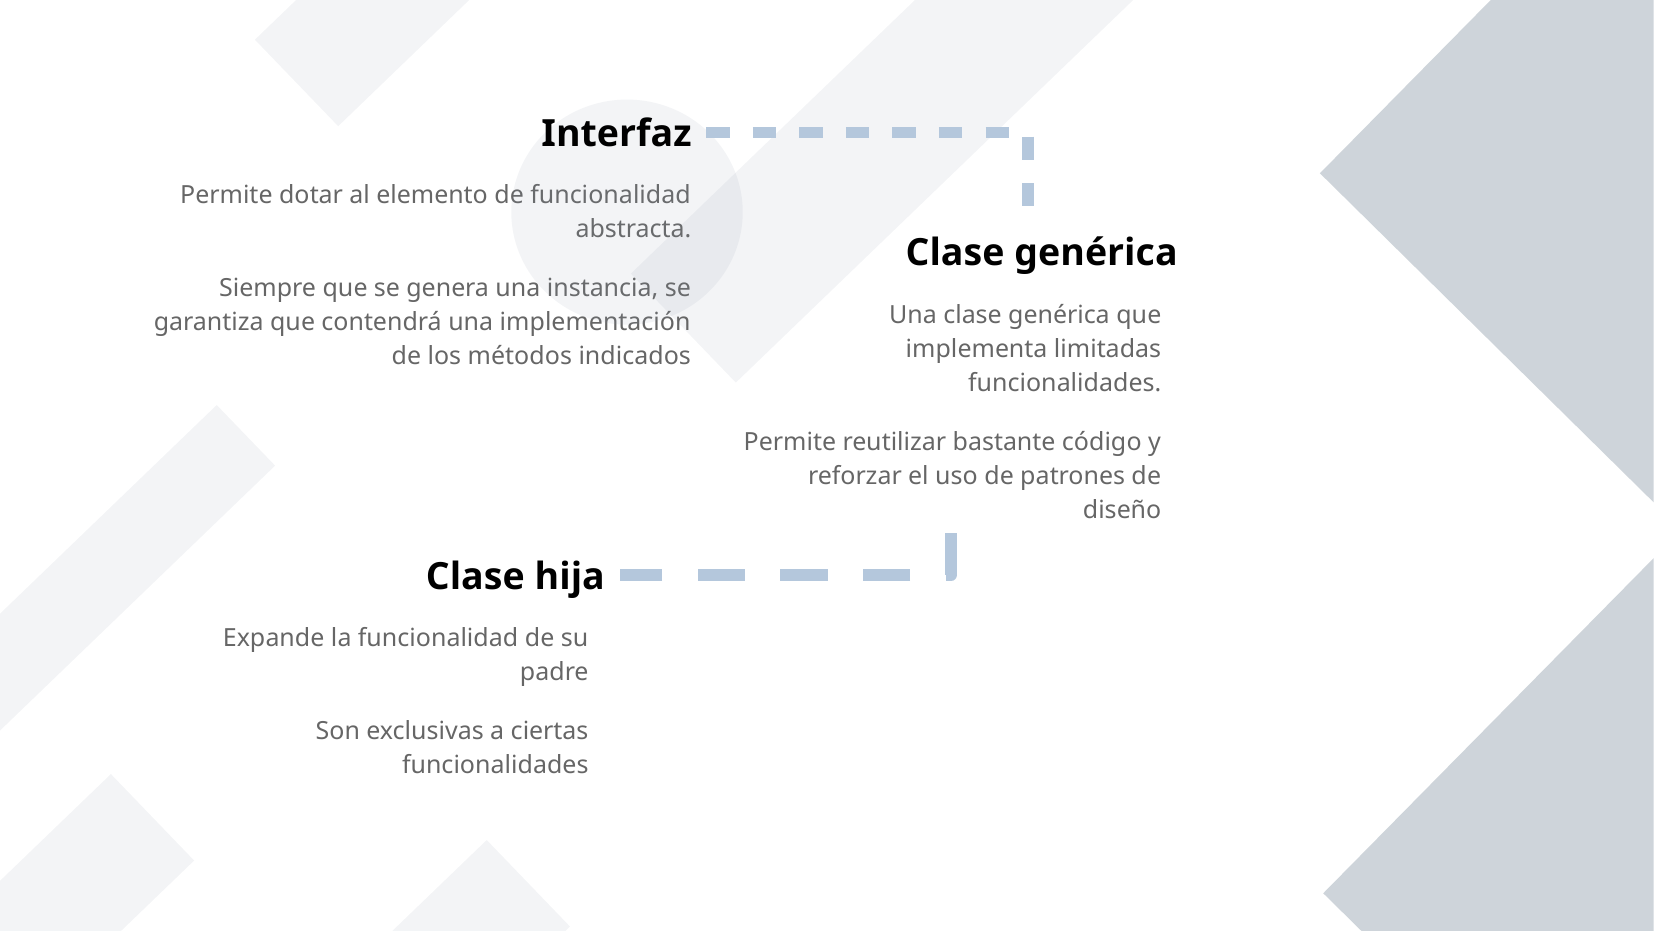

Interfaz
Permite dotar al elemento de funcionalidad abstracta.
Siempre que se genera una instancia, se garantiza que contendrá una implementación de los métodos indicados
Clase genérica
Una clase genérica que implementa limitadas funcionalidades.
Permite reutilizar bastante código y reforzar el uso de patrones de diseño
Clase hija
Expande la funcionalidad de su padre
Son exclusivas a ciertas funcionalidades